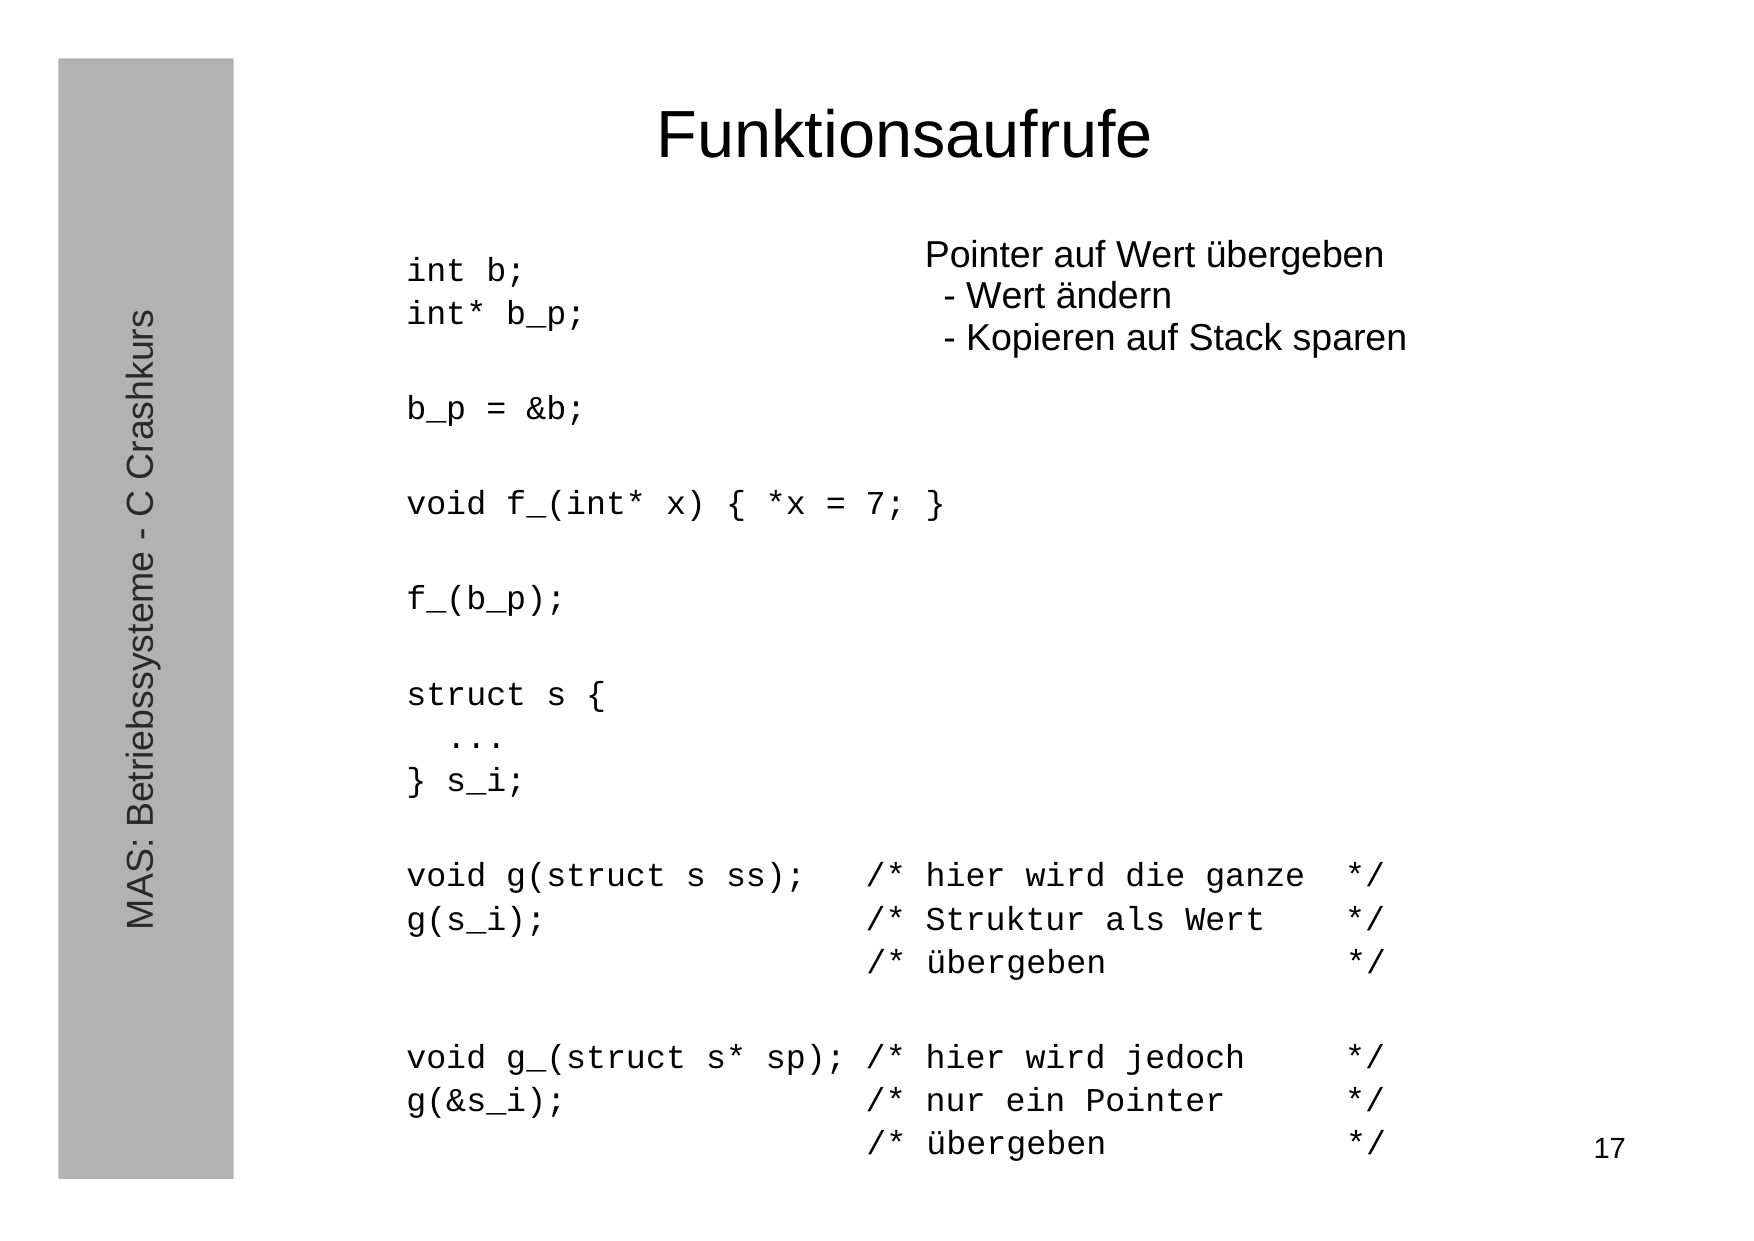

Funktionsaufrufe
Pointer auf Wert übergeben
- Wert ändern
- Kopieren auf Stack sparen
int b;
int* b_p;
b_p = &b;
void f_(int* x) { *x = 7; }
f_(b_p);
struct s {
 ...
} s_i;
void g(struct s ss); /* hier wird die ganze */
g(s_i); /* Struktur als Wert */
 /* übergeben */
void g_(struct s* sp); /* hier wird jedoch */
g(&s_i); /* nur ein Pointer */
 /* übergeben */
MAS: Betriebssysteme - C Crashkurs